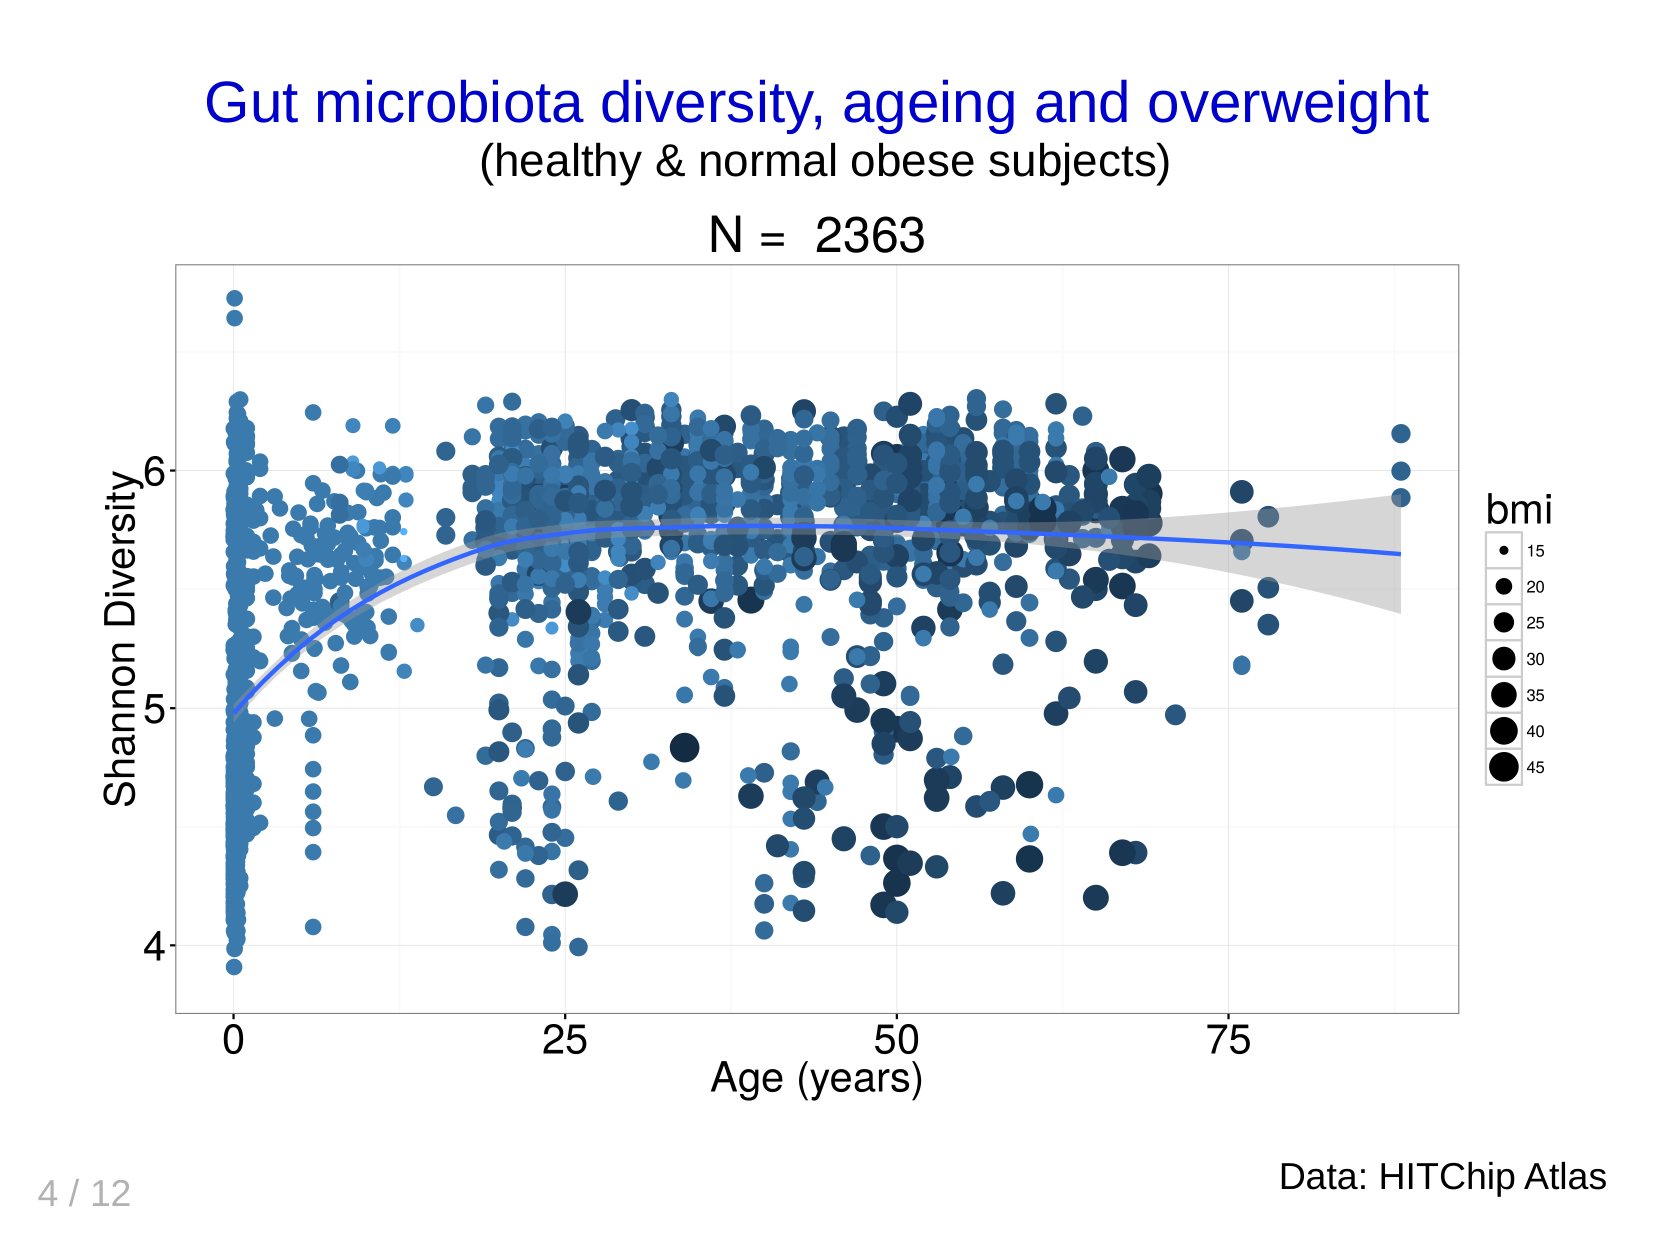

Gut microbiota diversity, ageing and overweight
(healthy & normal obese subjects)
Data: HITChip Atlas